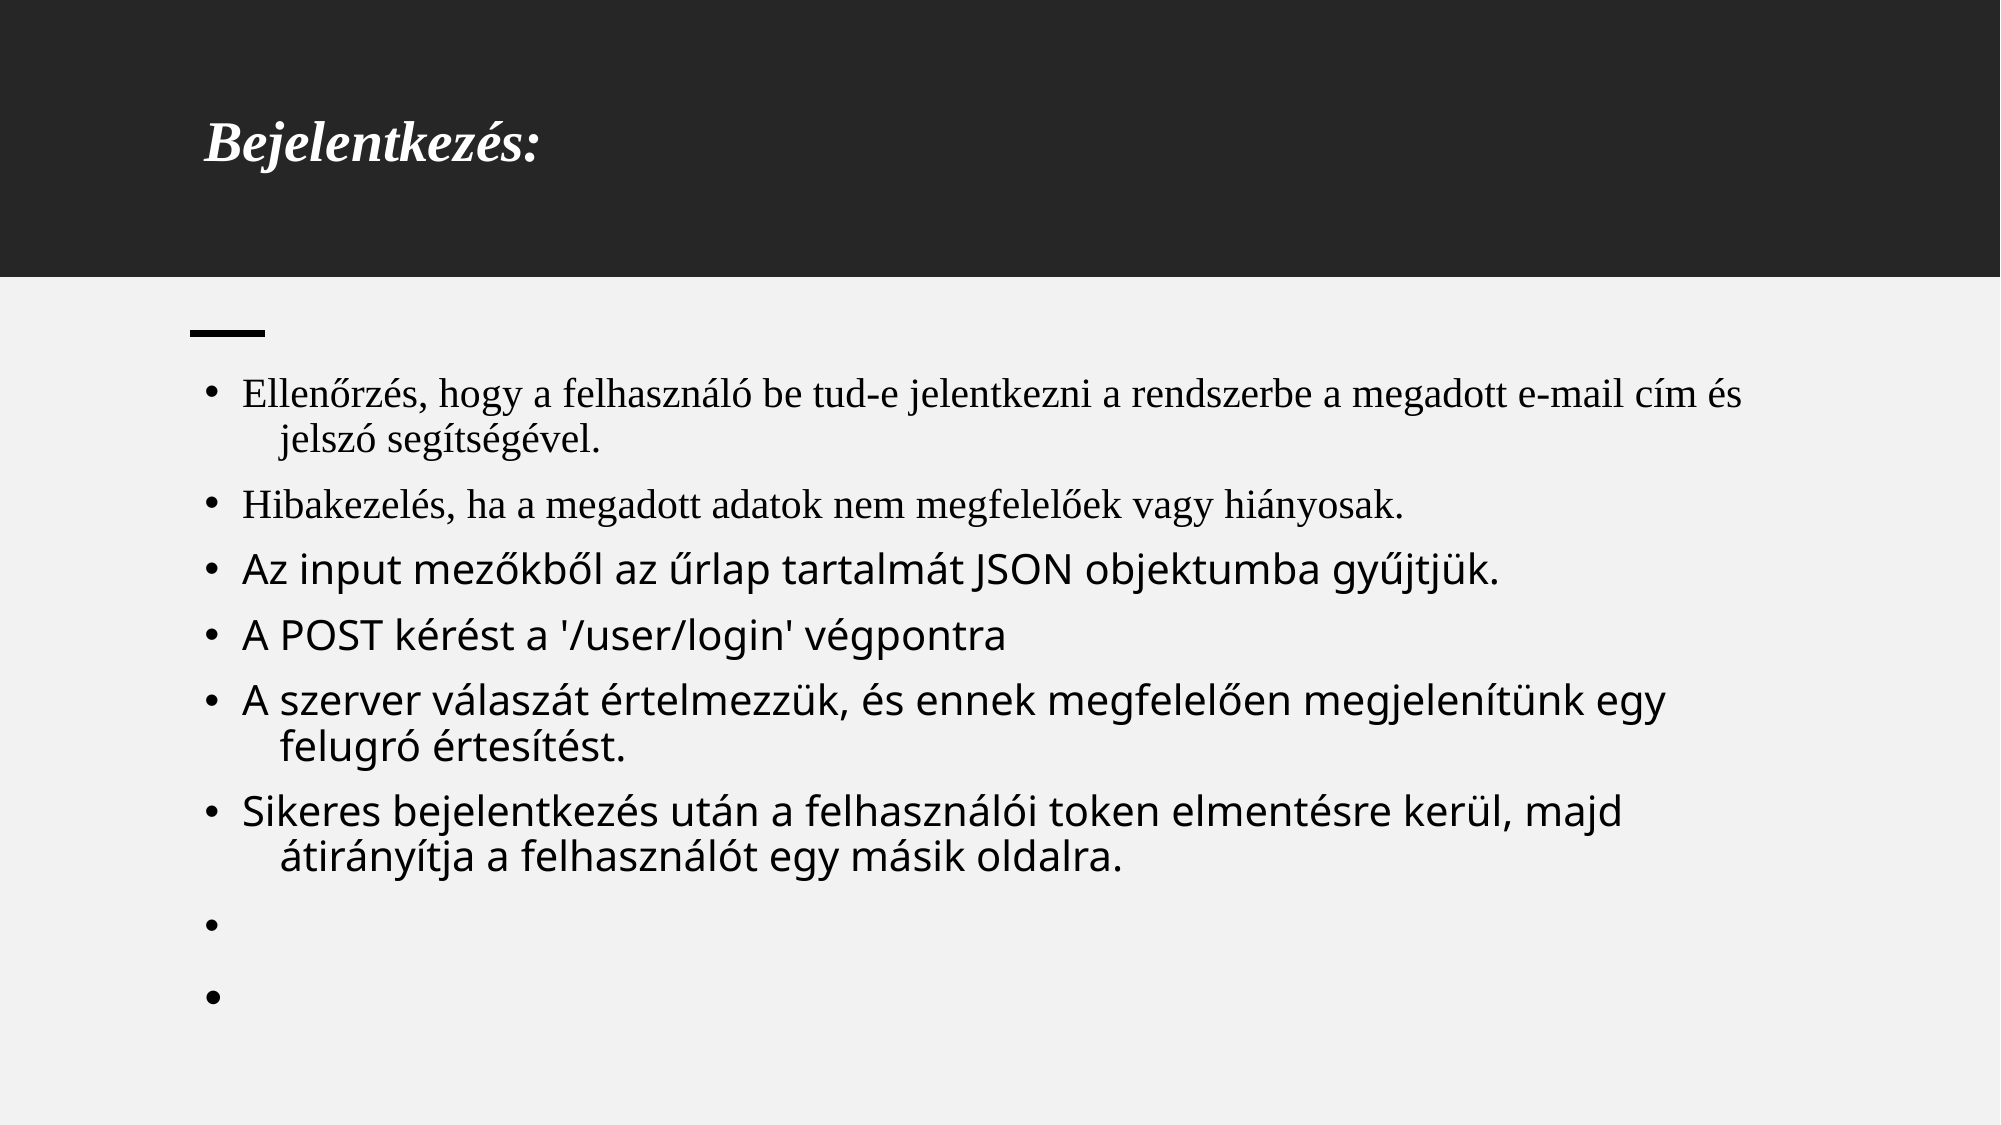

# Bejelentkezés:
Ellenőrzés, hogy a felhasználó be tud-e jelentkezni a rendszerbe a megadott e-mail cím és jelszó segítségével.
Hibakezelés, ha a megadott adatok nem megfelelőek vagy hiányosak.
Az input mezőkből az űrlap tartalmát JSON objektumba gyűjtjük.
A POST kérést a '/user/login' végpontra
A szerver válaszát értelmezzük, és ennek megfelelően megjelenítünk egy felugró értesítést.
Sikeres bejelentkezés után a felhasználói token elmentésre kerül, majd átirányítja a felhasználót egy másik oldalra.